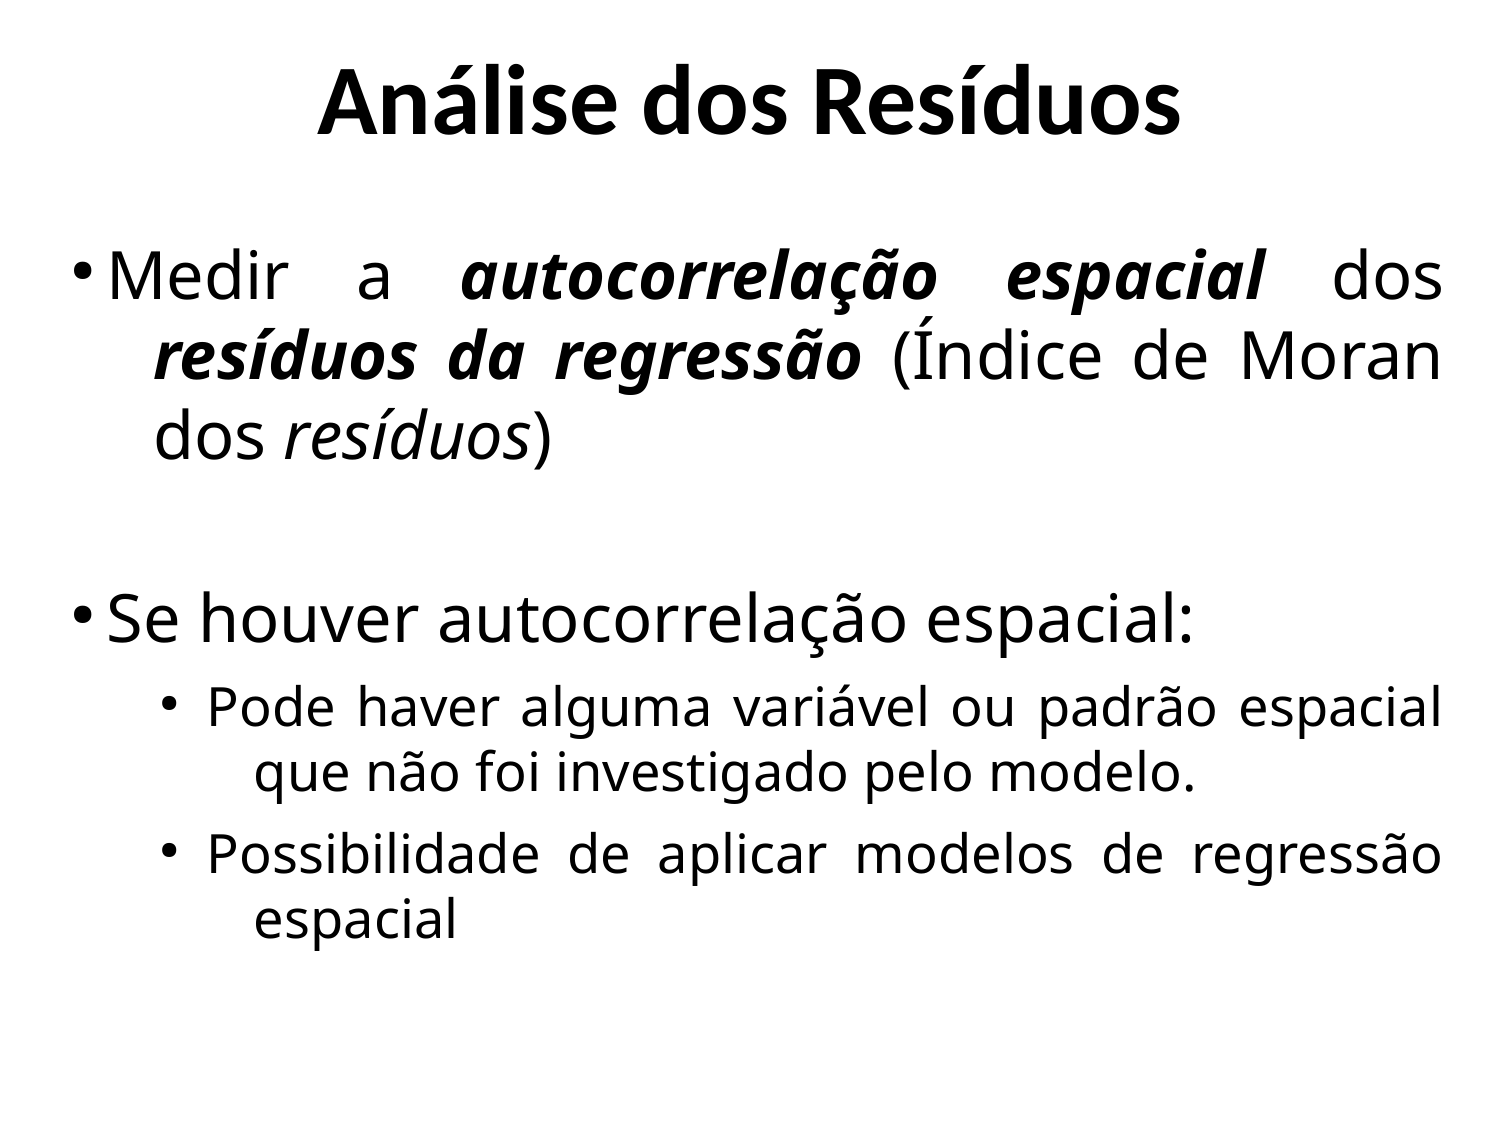

Análise dos Resíduos
Medir a autocorrelação espacial dos resíduos da regressão (Índice de Moran dos resíduos)
Se houver autocorrelação espacial:
Pode haver alguma variável ou padrão espacial que não foi investigado pelo modelo.
Possibilidade de aplicar modelos de regressão espacial